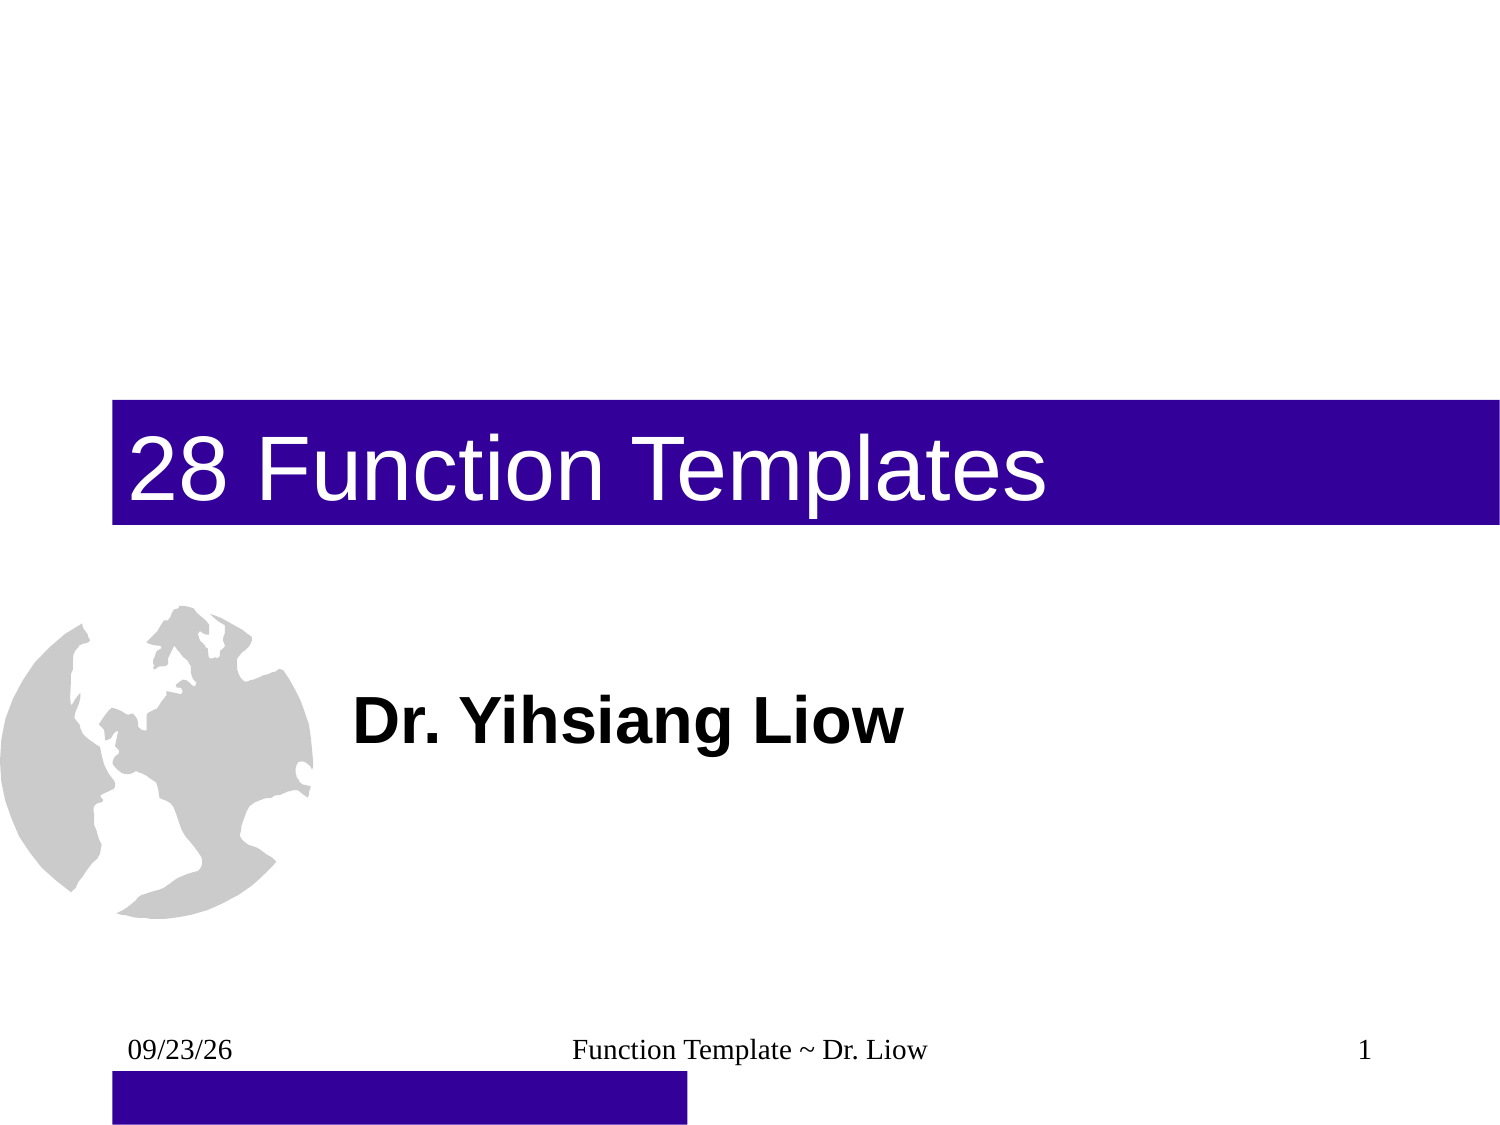

# 28 Function Templates
Dr. Yihsiang Liow
Function Template ~ Dr. Liow
1